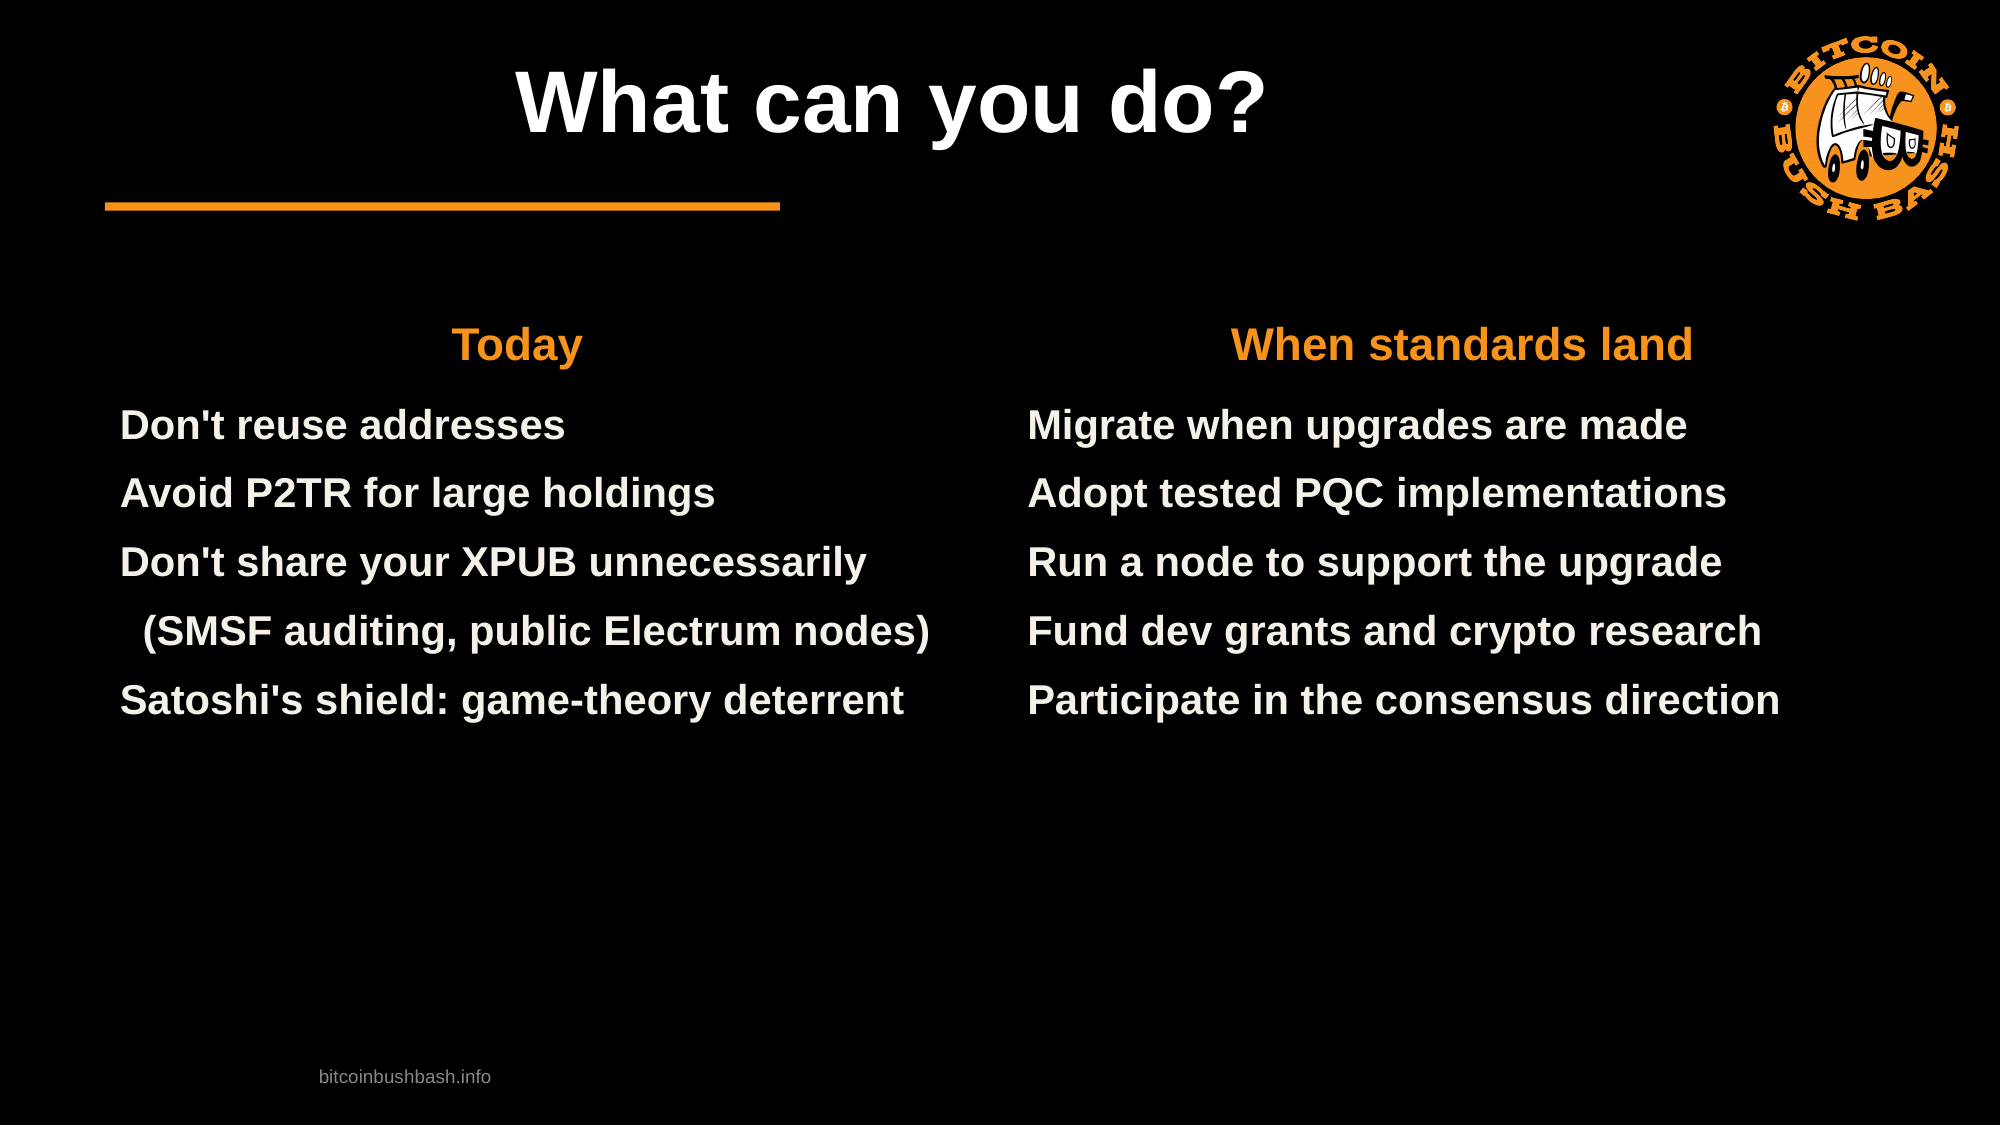

What can you do?
Today
When standards land
Don't reuse addresses
Avoid P2TR for large holdings
Don't share your XPUB unnecessarily
 (SMSF auditing, public Electrum nodes)
Satoshi's shield: game-theory deterrent
Migrate when upgrades are made
Adopt tested PQC implementations
Run a node to support the upgrade
Fund dev grants and crypto research
Participate in the consensus direction
bitcoinbushbash.info